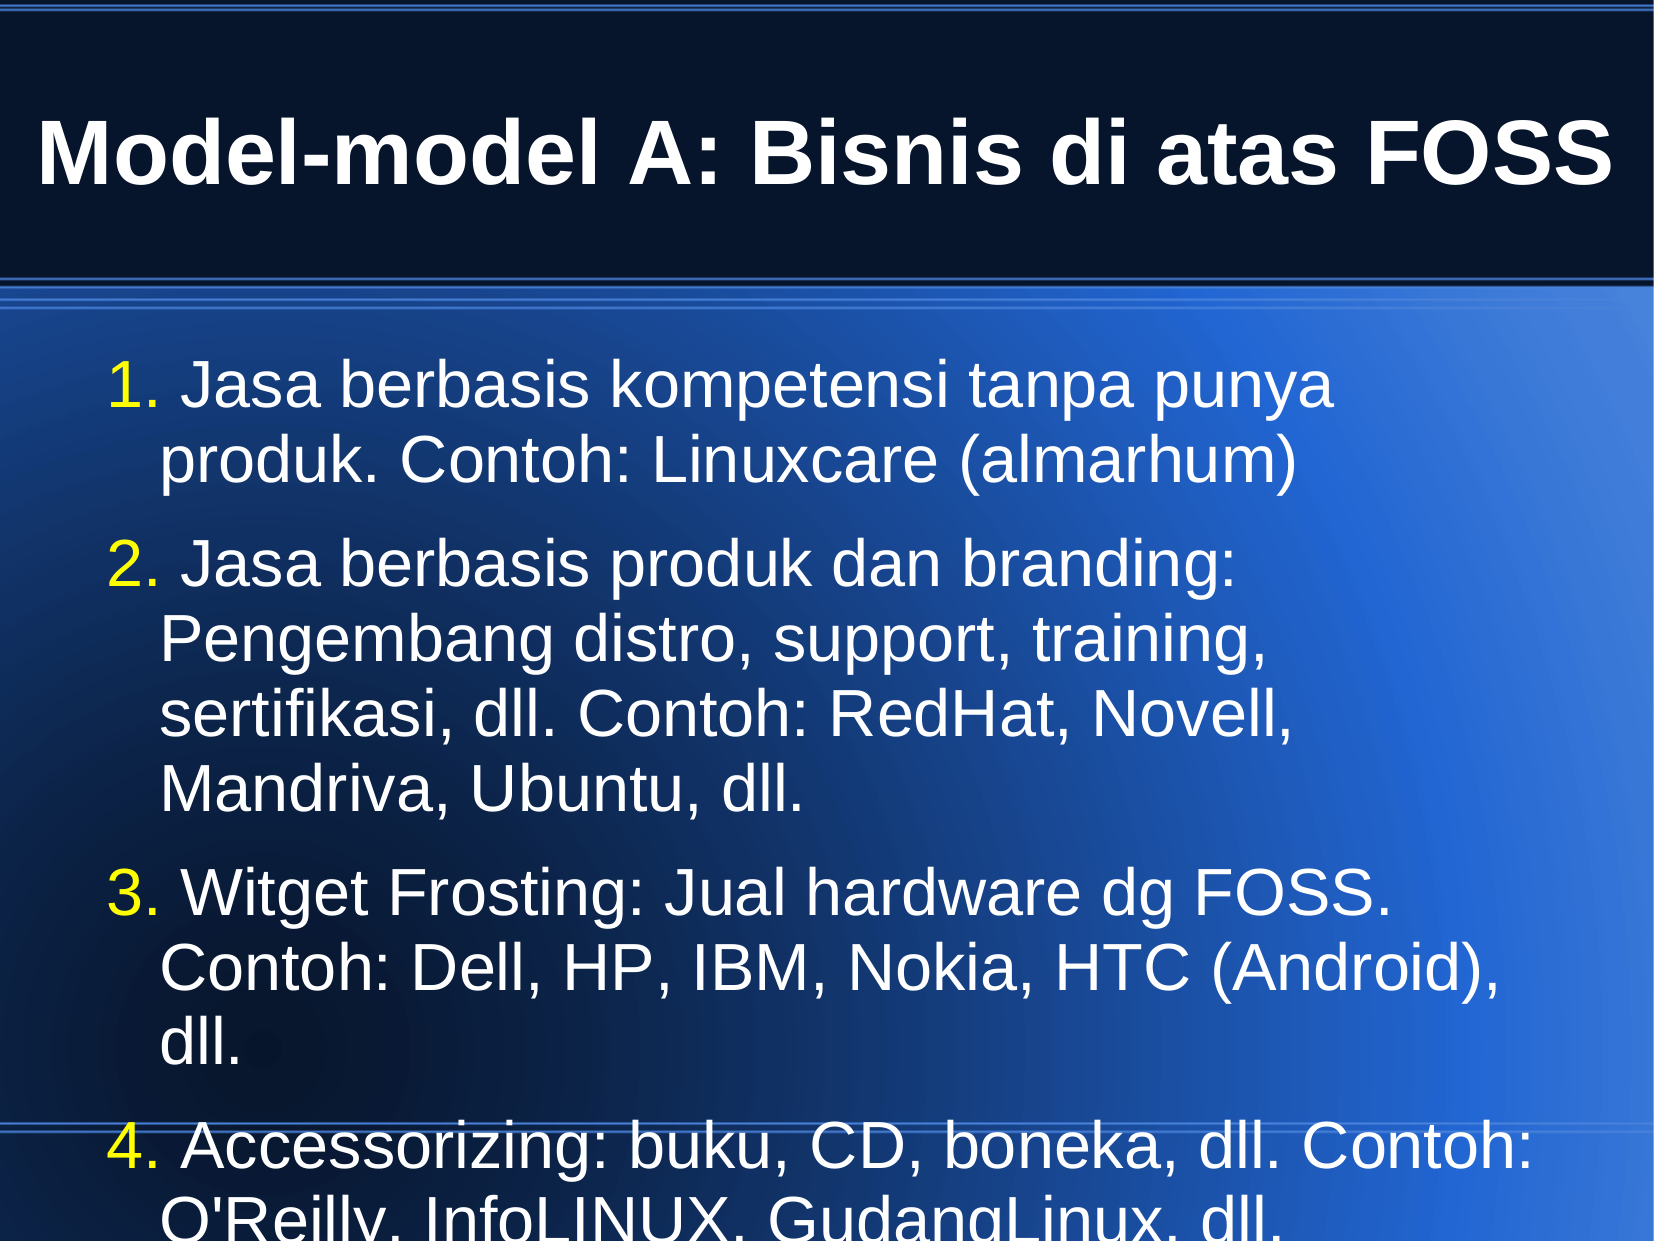

# Model-model A: Bisnis di atas FOSS
 Jasa berbasis kompetensi tanpa punya produk. Contoh: Linuxcare (almarhum)
 Jasa berbasis produk dan branding: Pengembang distro, support, training, sertifikasi, dll. Contoh: RedHat, Novell, Mandriva, Ubuntu, dll.
 Witget Frosting: Jual hardware dg FOSS. Contoh: Dell, HP, IBM, Nokia, HTC (Android), dll.
 Accessorizing: buku, CD, boneka, dll. Contoh: O'Reilly, InfoLINUX, GudangLinux, dll.